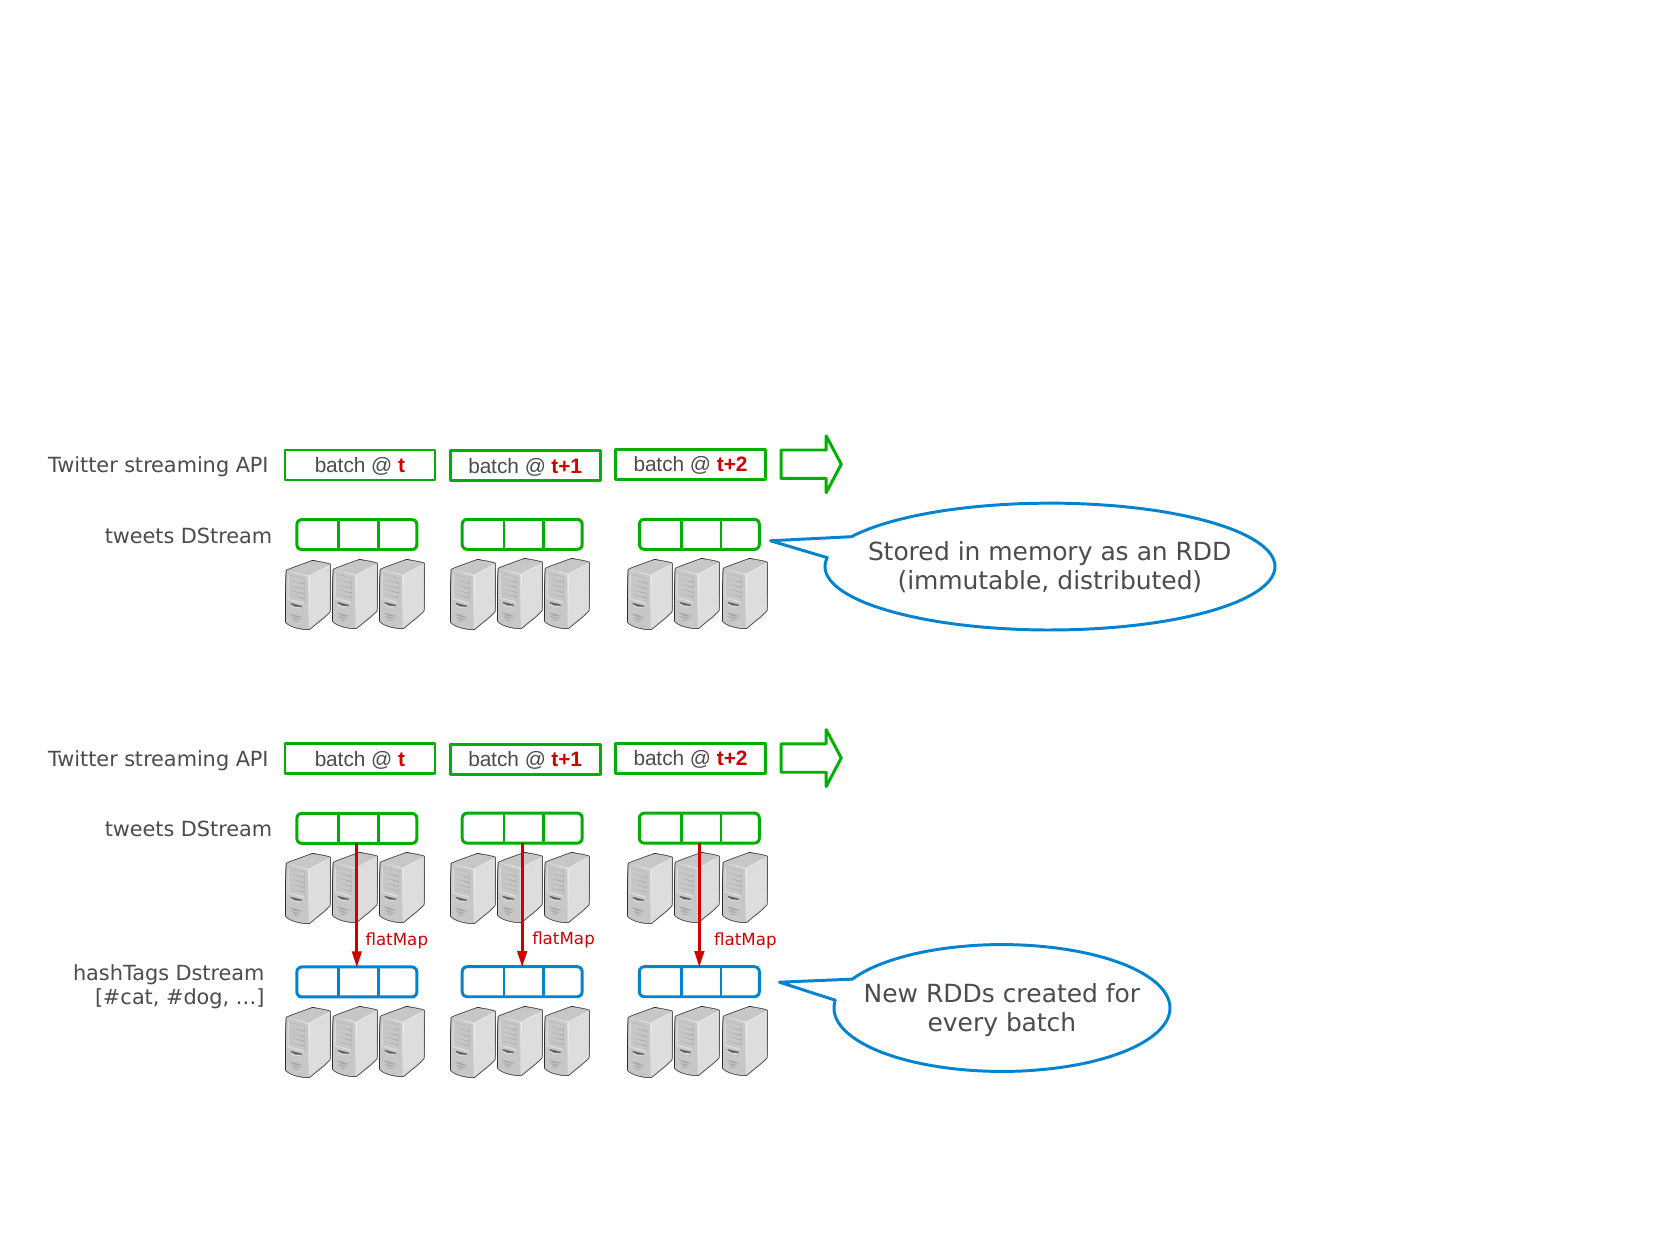

Twitter streaming API
batch @ t+2
batch @ t
batch @ t+1
Stored in memory as an RDD
(immutable, distributed)
tweets DStream
Twitter streaming API
batch @ t+2
batch @ t
batch @ t+1
tweets DStream
flatMap
flatMap
flatMap
New RDDs created for
every batch
hashTags Dstream
[#cat, #dog, …]